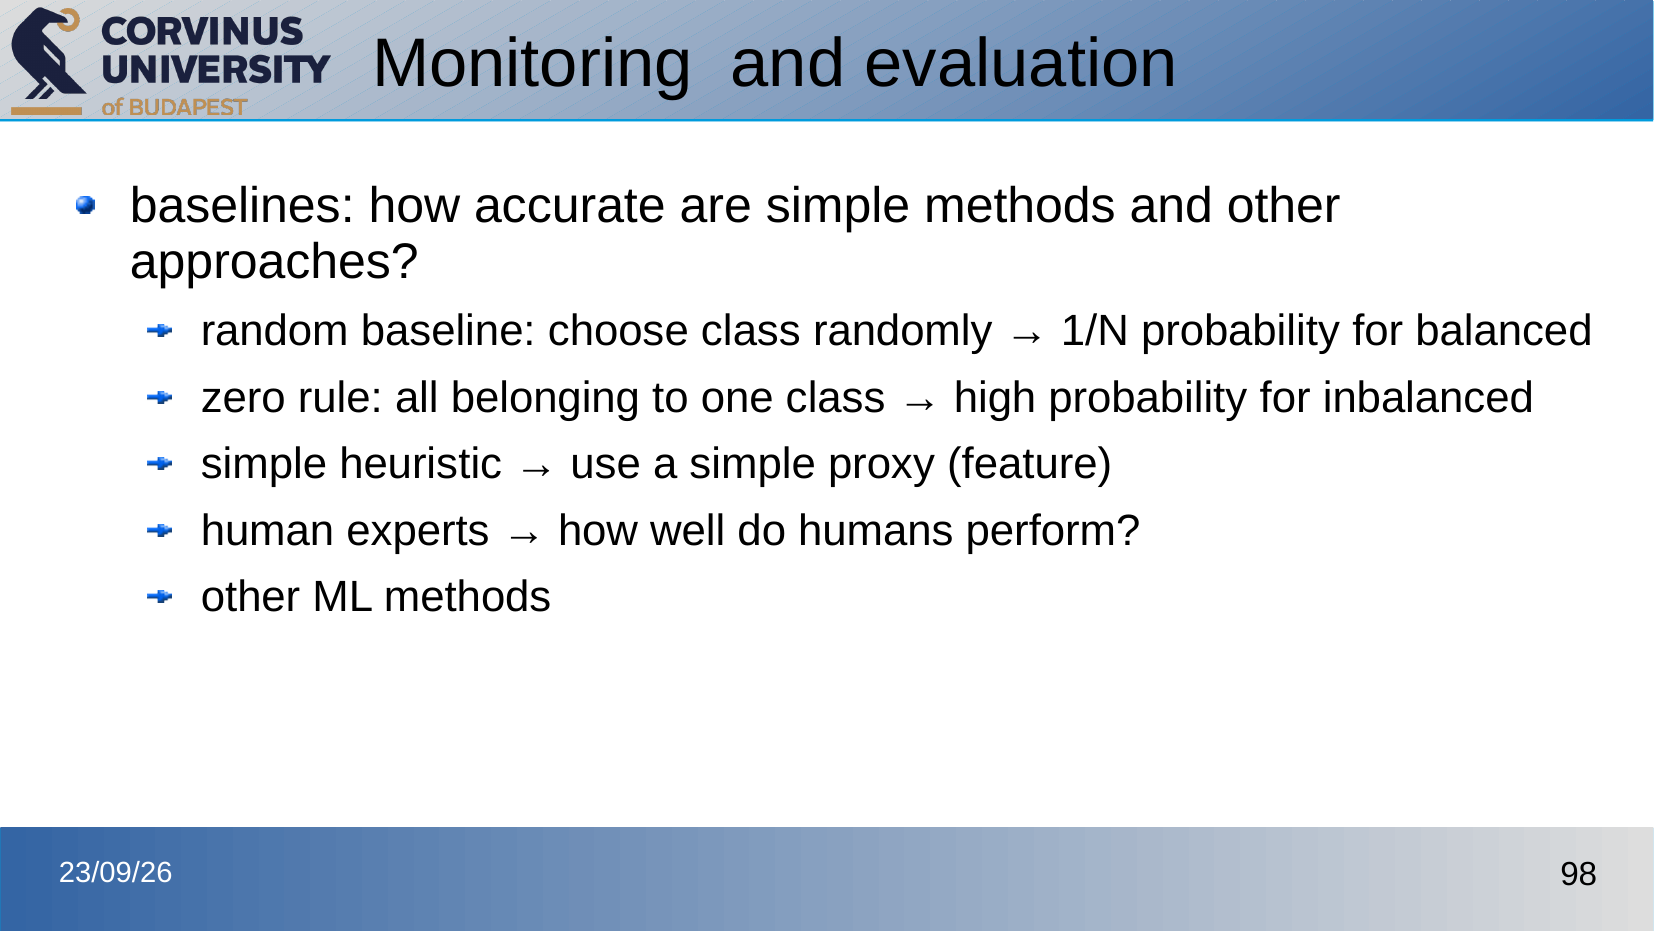

# Monitoring and evaluation
baselines: how accurate are simple methods and other approaches?
random baseline: choose class randomly → 1/N probability for balanced
zero rule: all belonging to one class → high probability for inbalanced
simple heuristic → use a simple proxy (feature)
human experts → how well do humans perform?
other ML methods